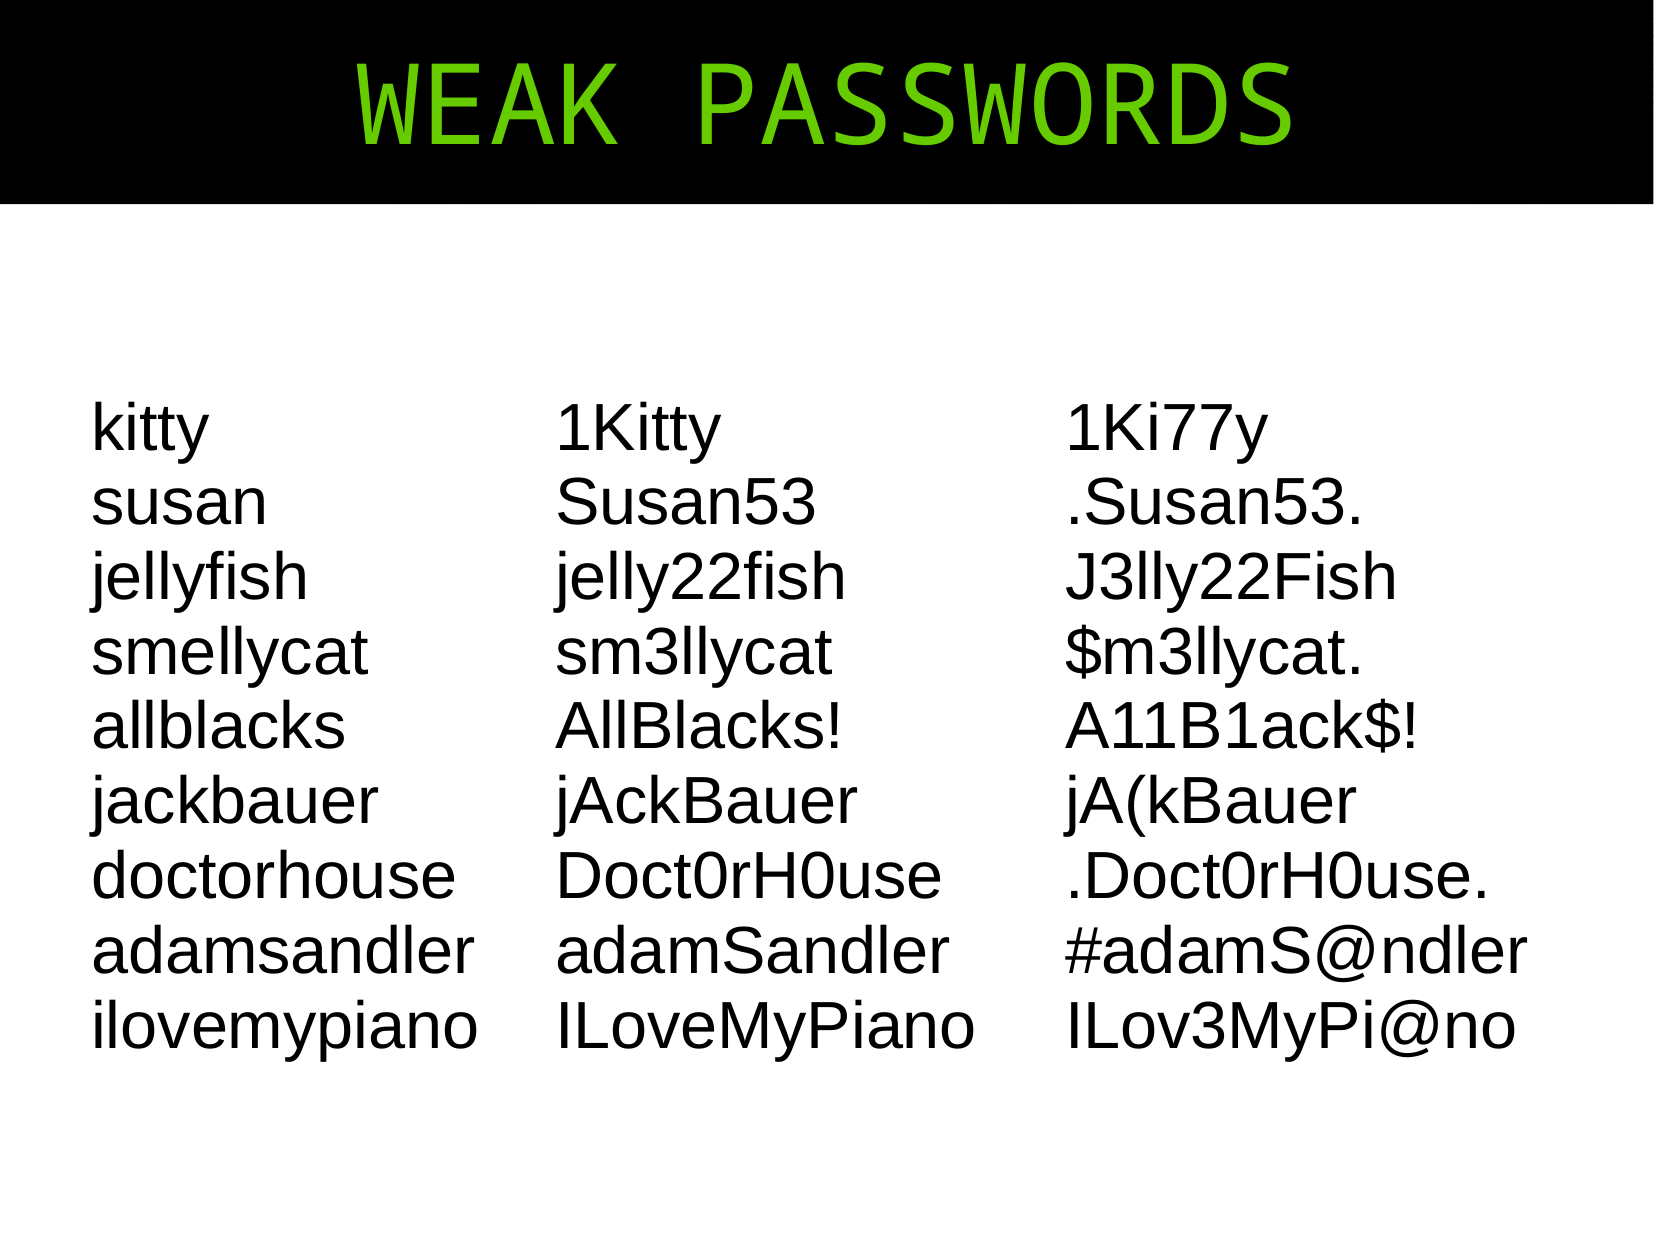

# WEAK PASSWORDS
kitty
susan
jellyfish
smellycat
allblacks
jackbauer
doctorhouse
adamsandler
ilovemypiano
1Kitty
Susan53
jelly22fish
sm3llycat
AllBlacks!
jAckBauer
Doct0rH0use
adamSandler
ILoveMyPiano
1Ki77y
.Susan53.
J3lly22Fish
$m3llycat.
A11B1ack$!
jA(kBauer
.Doct0rH0use.
#adamS@ndler
ILov3MyPi@no